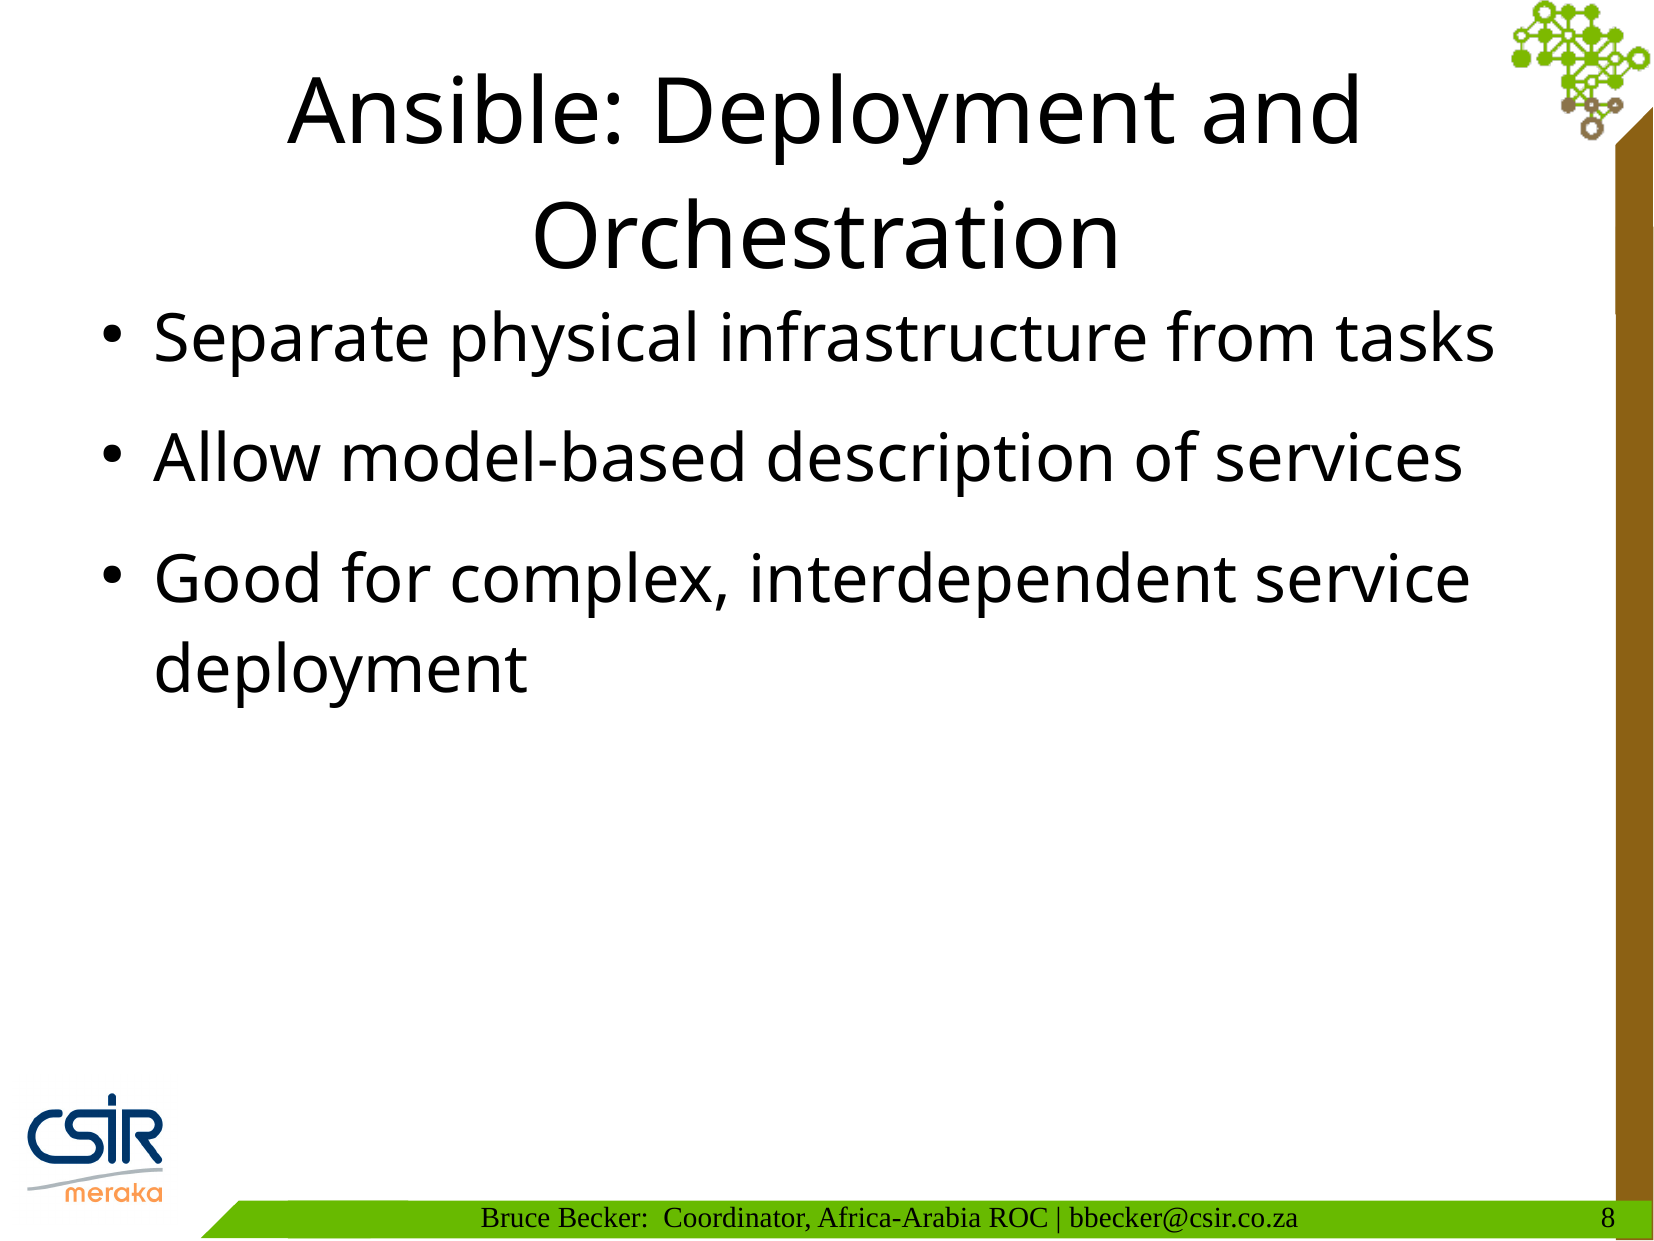

# Ansible: Deployment and Orchestration
Separate physical infrastructure from tasks
Allow model-based description of services
Good for complex, interdependent service deployment
8